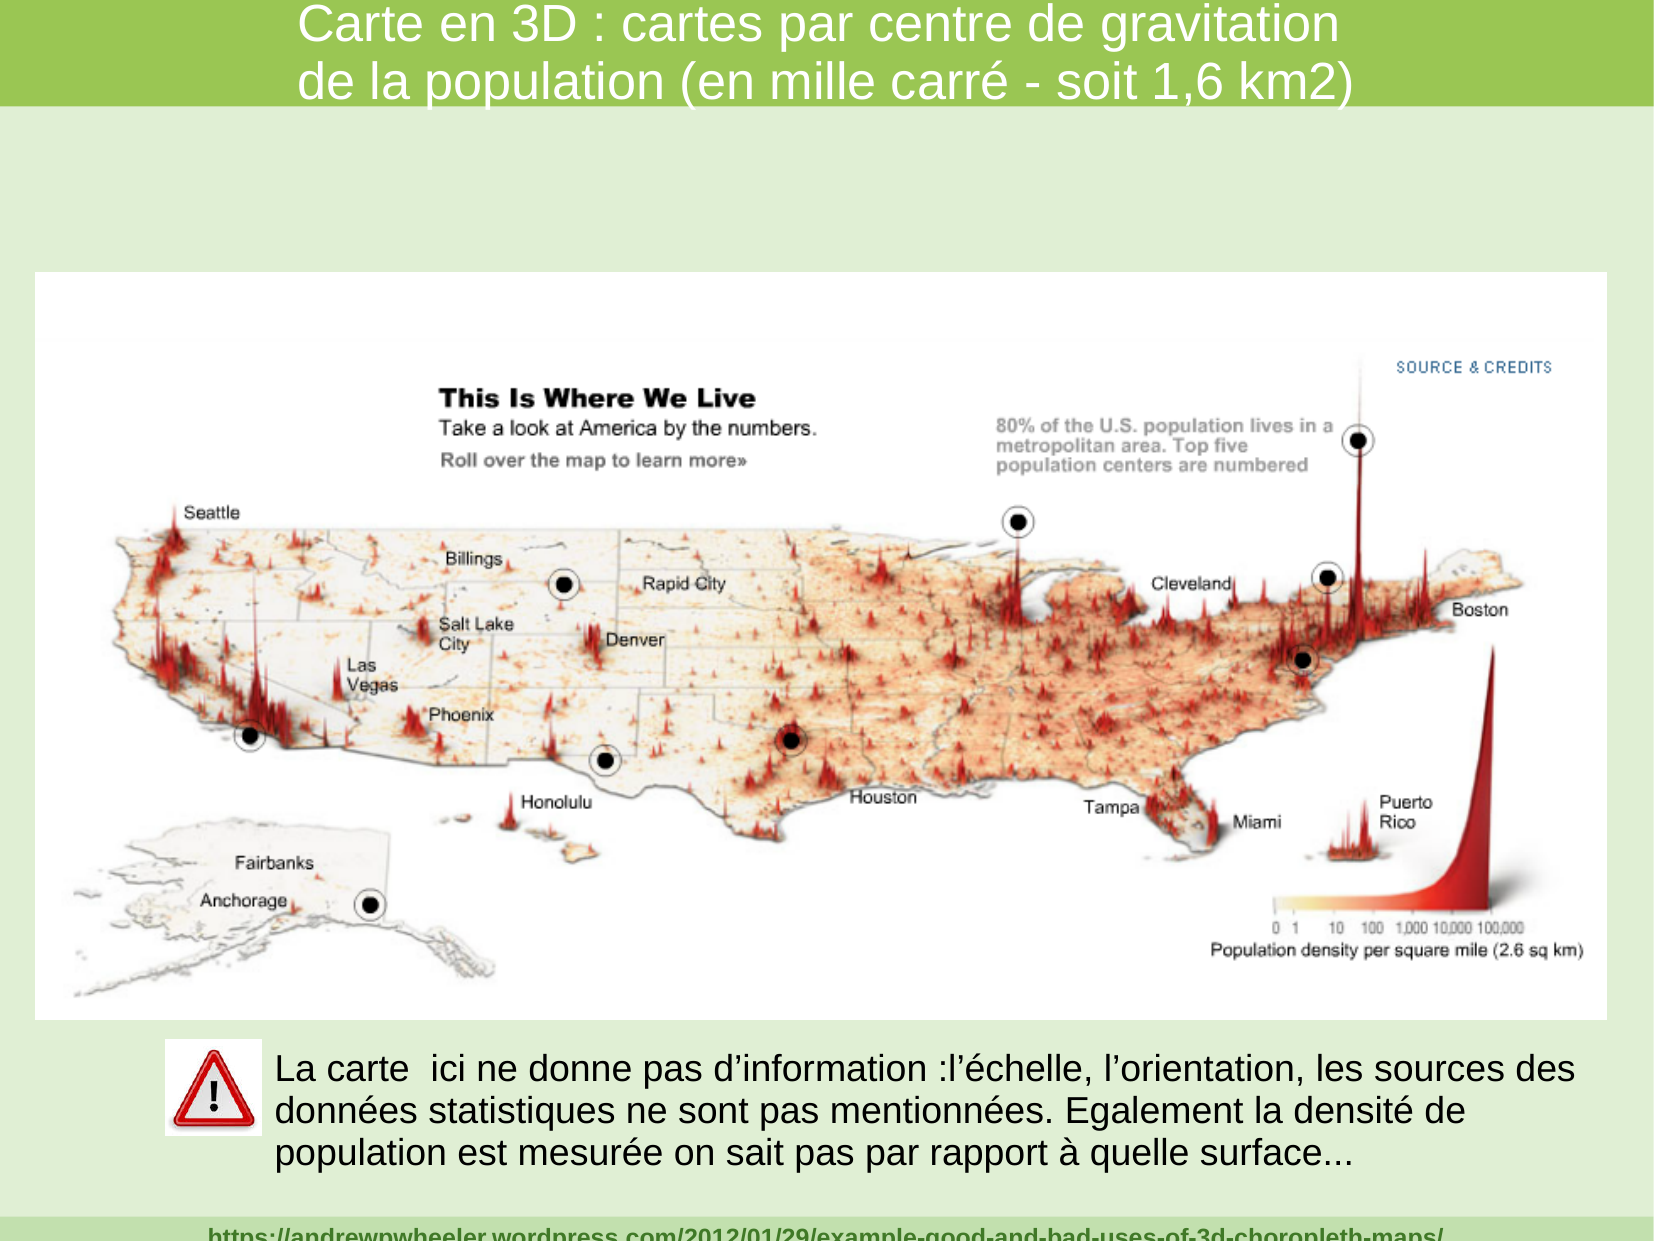

# Carte en 3D : cartes par centre de gravitation de la population (en mille carré - soit 1,6 km2)
La carte ici ne donne pas d’information :l’échelle, l’orientation, les sources des données statistiques ne sont pas mentionnées. Egalement la densité de population est mesurée on sait pas par rapport à quelle surface...
https://andrewpwheeler.wordpress.com/2012/01/29/example-good-and-bad-uses-of-3d-choropleth-maps/